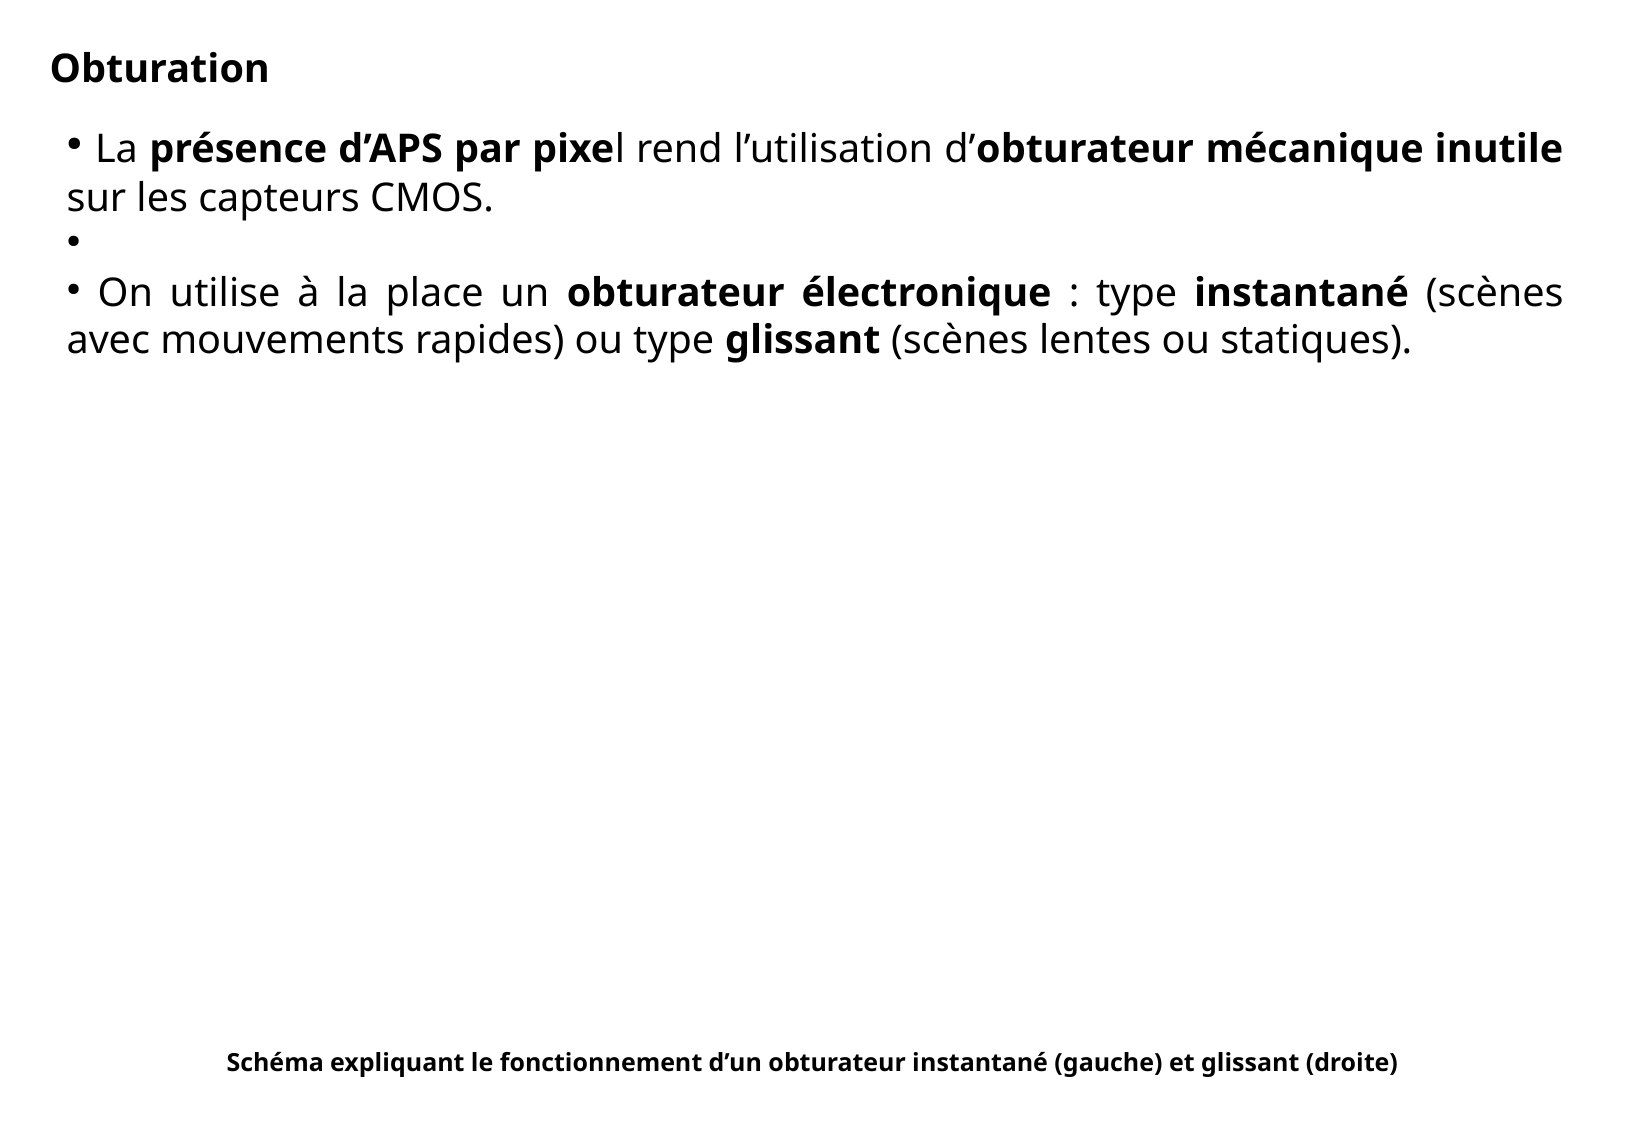

Obturation
 La présence d’APS par pixel rend l’utilisation d’obturateur mécanique inutile sur les capteurs CMOS.
 On utilise à la place un obturateur électronique : type instantané (scènes avec mouvements rapides) ou type glissant (scènes lentes ou statiques).
Schéma expliquant le fonctionnement d’un obturateur instantané (gauche) et glissant (droite)